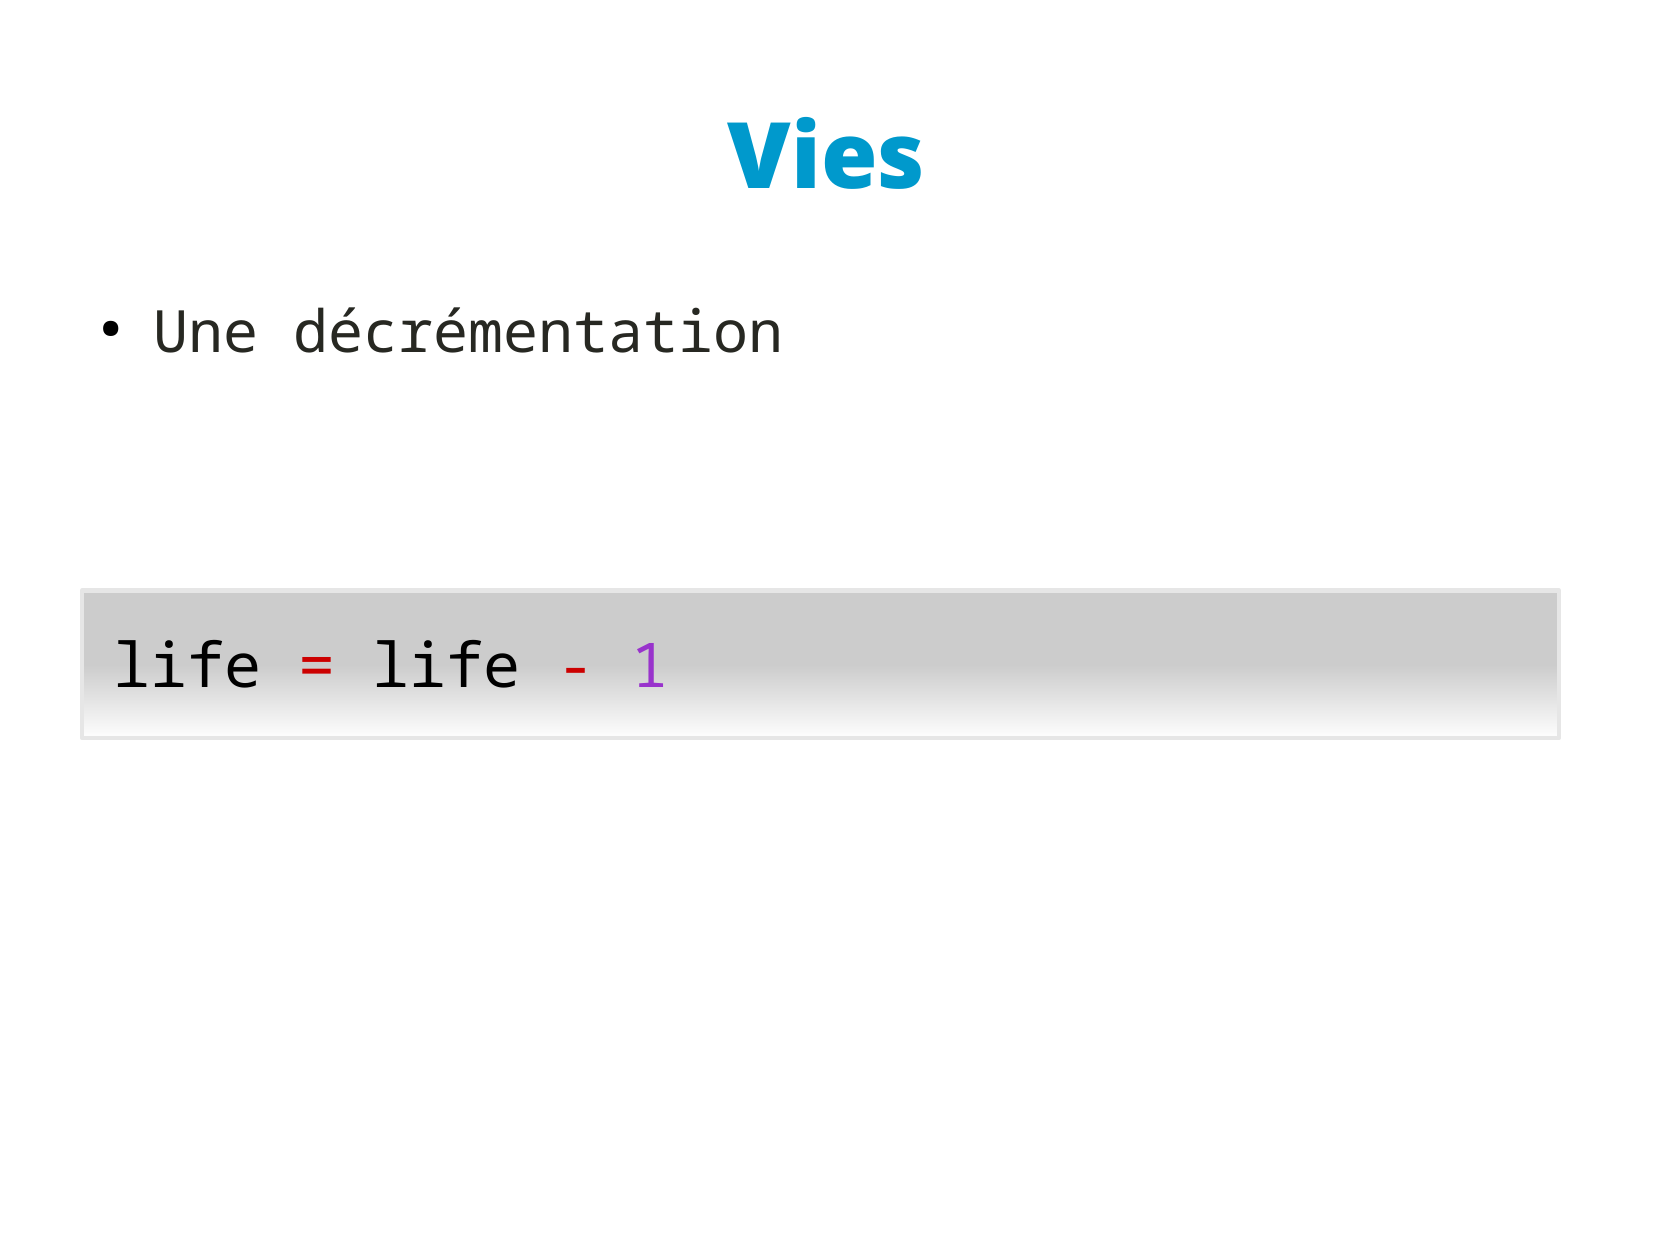

# Vies
Une décrémentation
life = life - 1